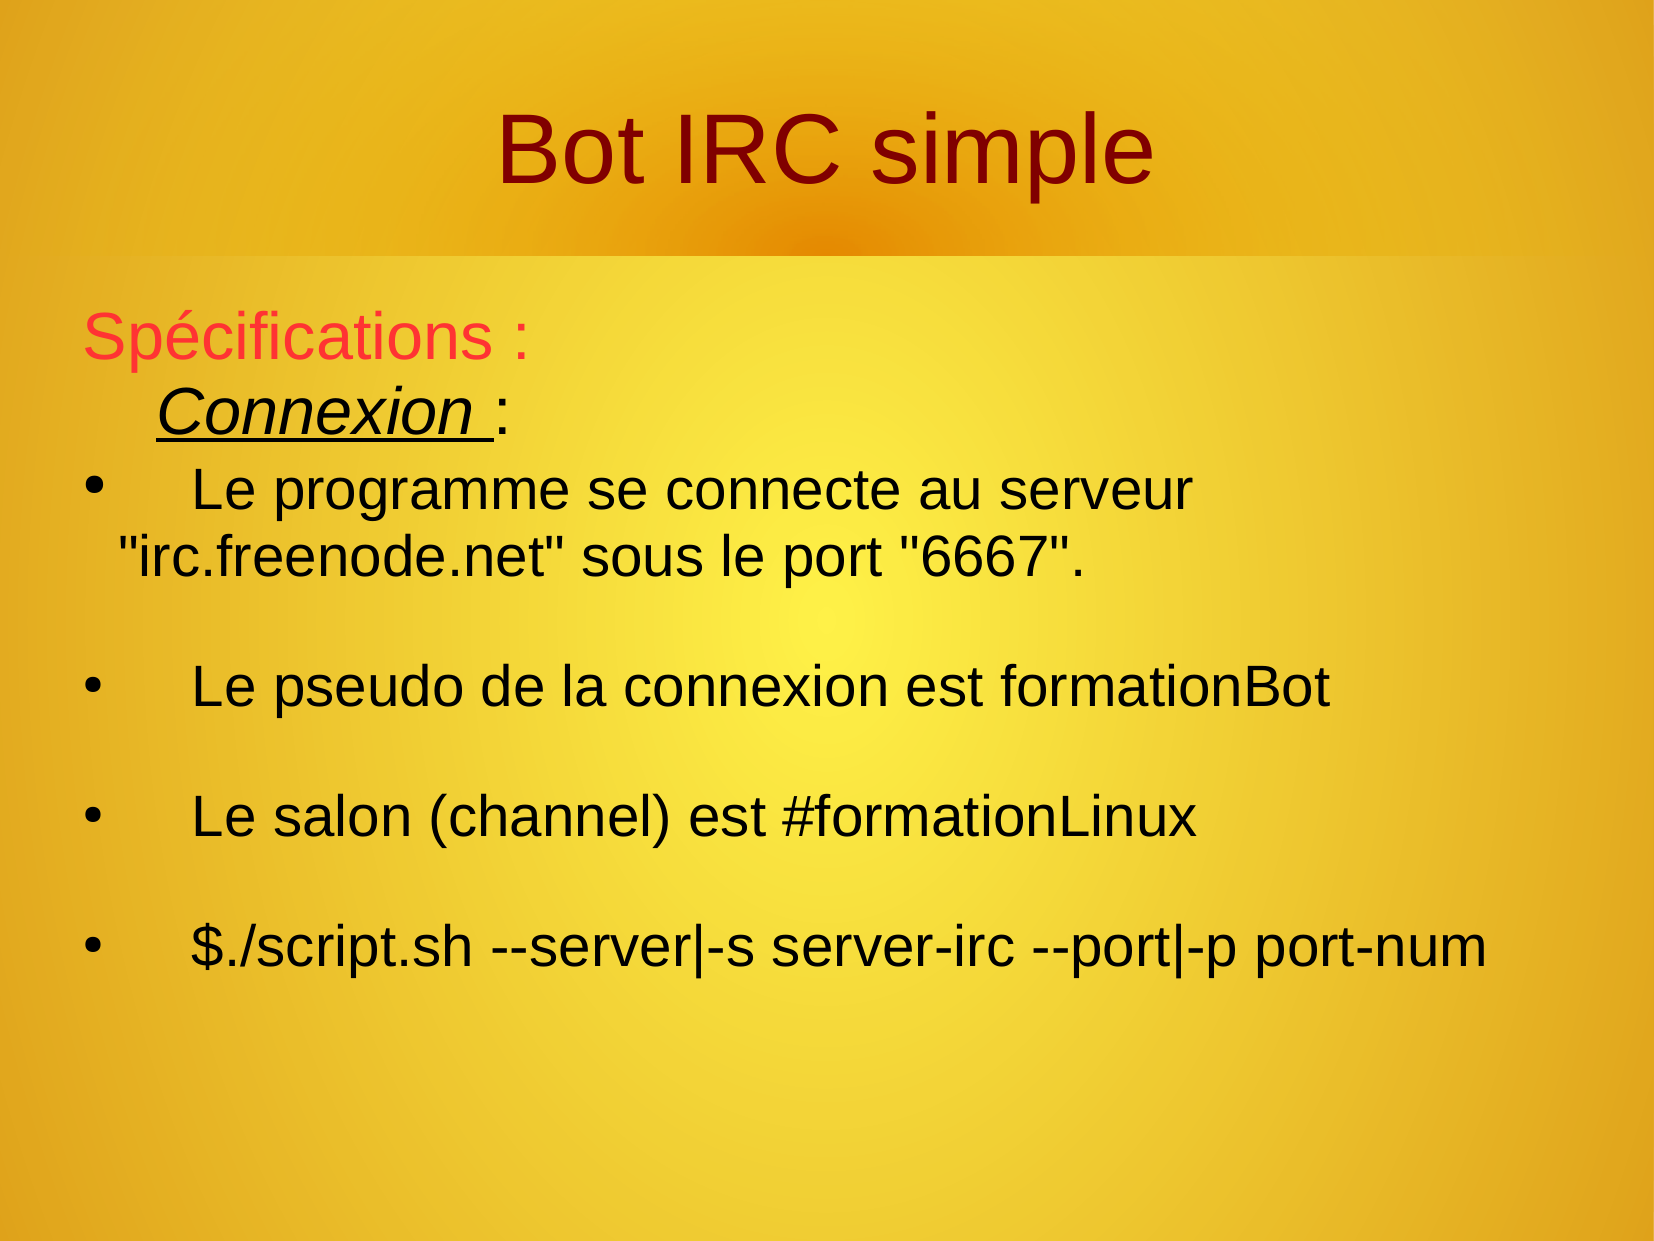

# Bot IRC simple
Spécifications :
	Connexion :
	Le programme se connecte au serveur "irc.freenode.net" sous le port "6667".
	Le pseudo de la connexion est formationBot
	Le salon (channel) est #formationLinux
	$./script.sh --server|-s server-irc --port|-p port-num